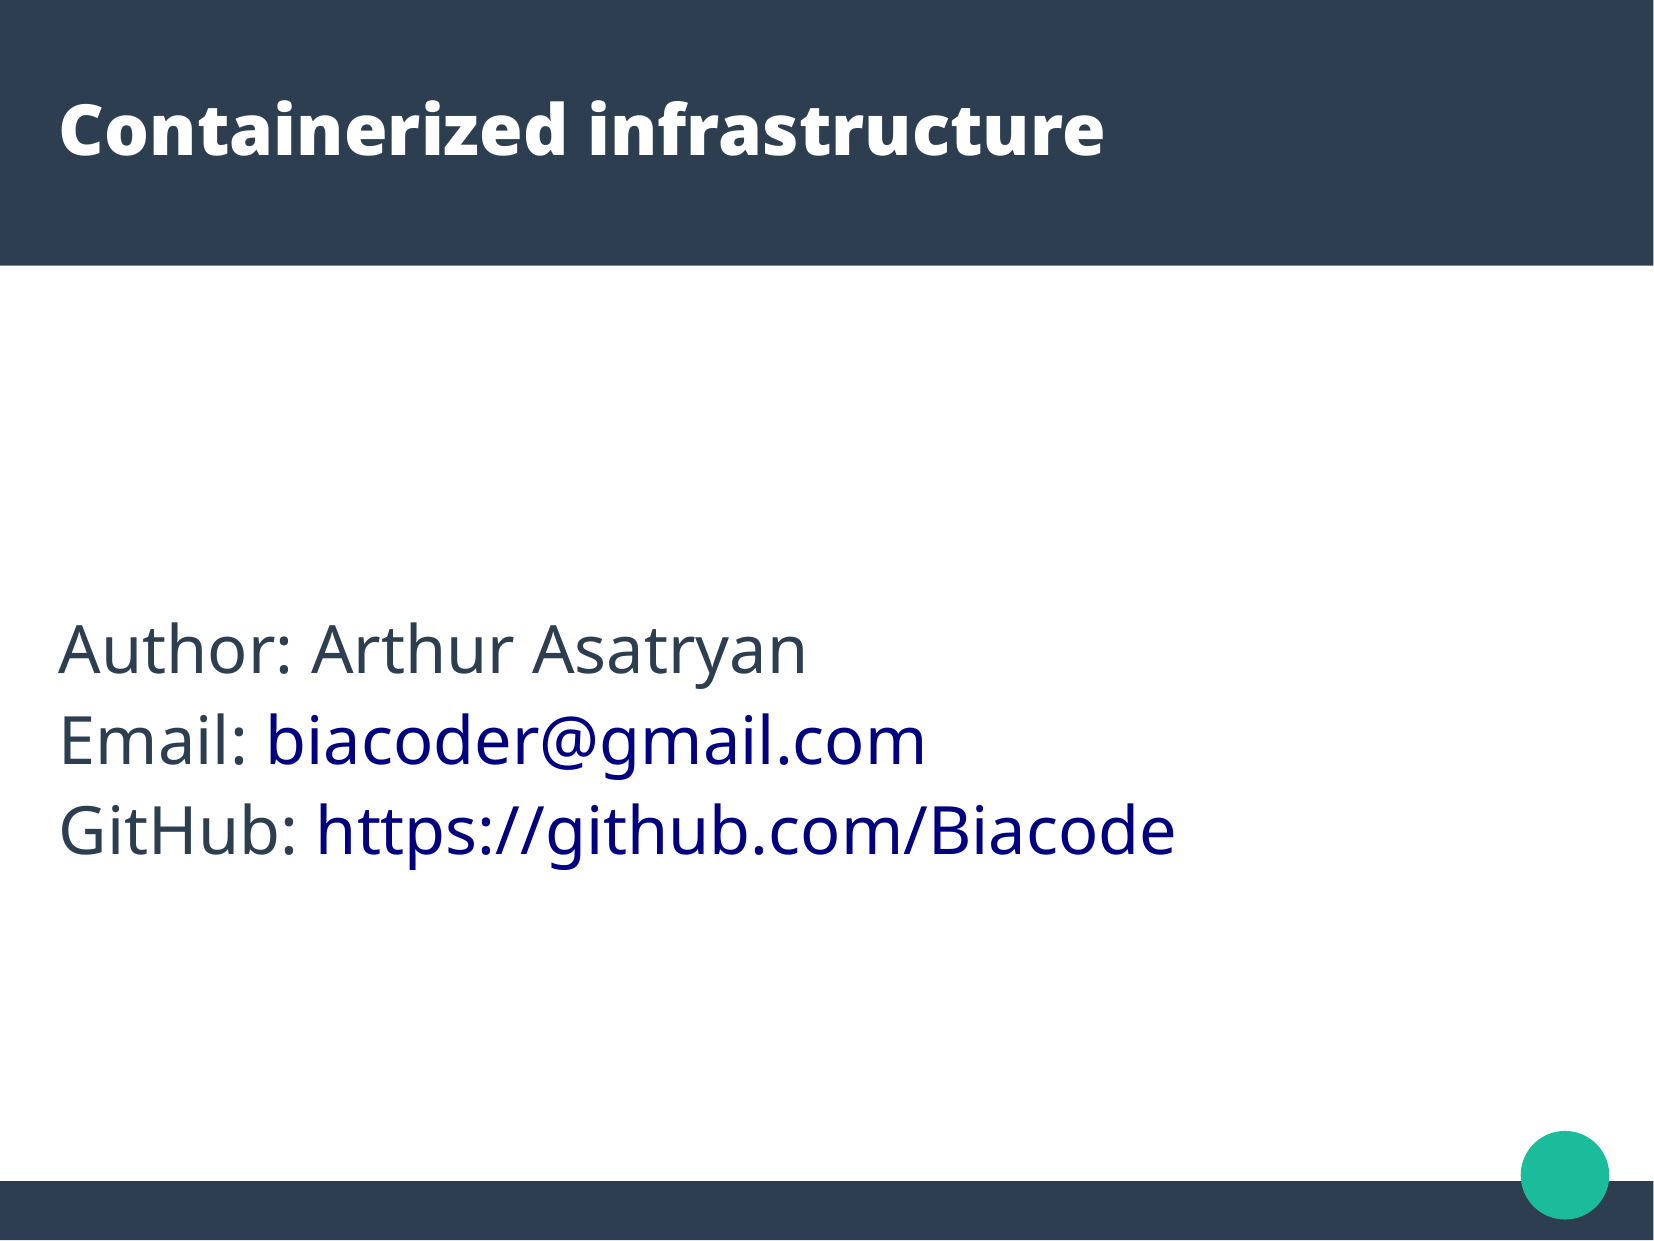

# Containerized infrastructure
Author: Arthur Asatryan
Email: biacoder@gmail.com
GitHub: https://github.com/Biacode